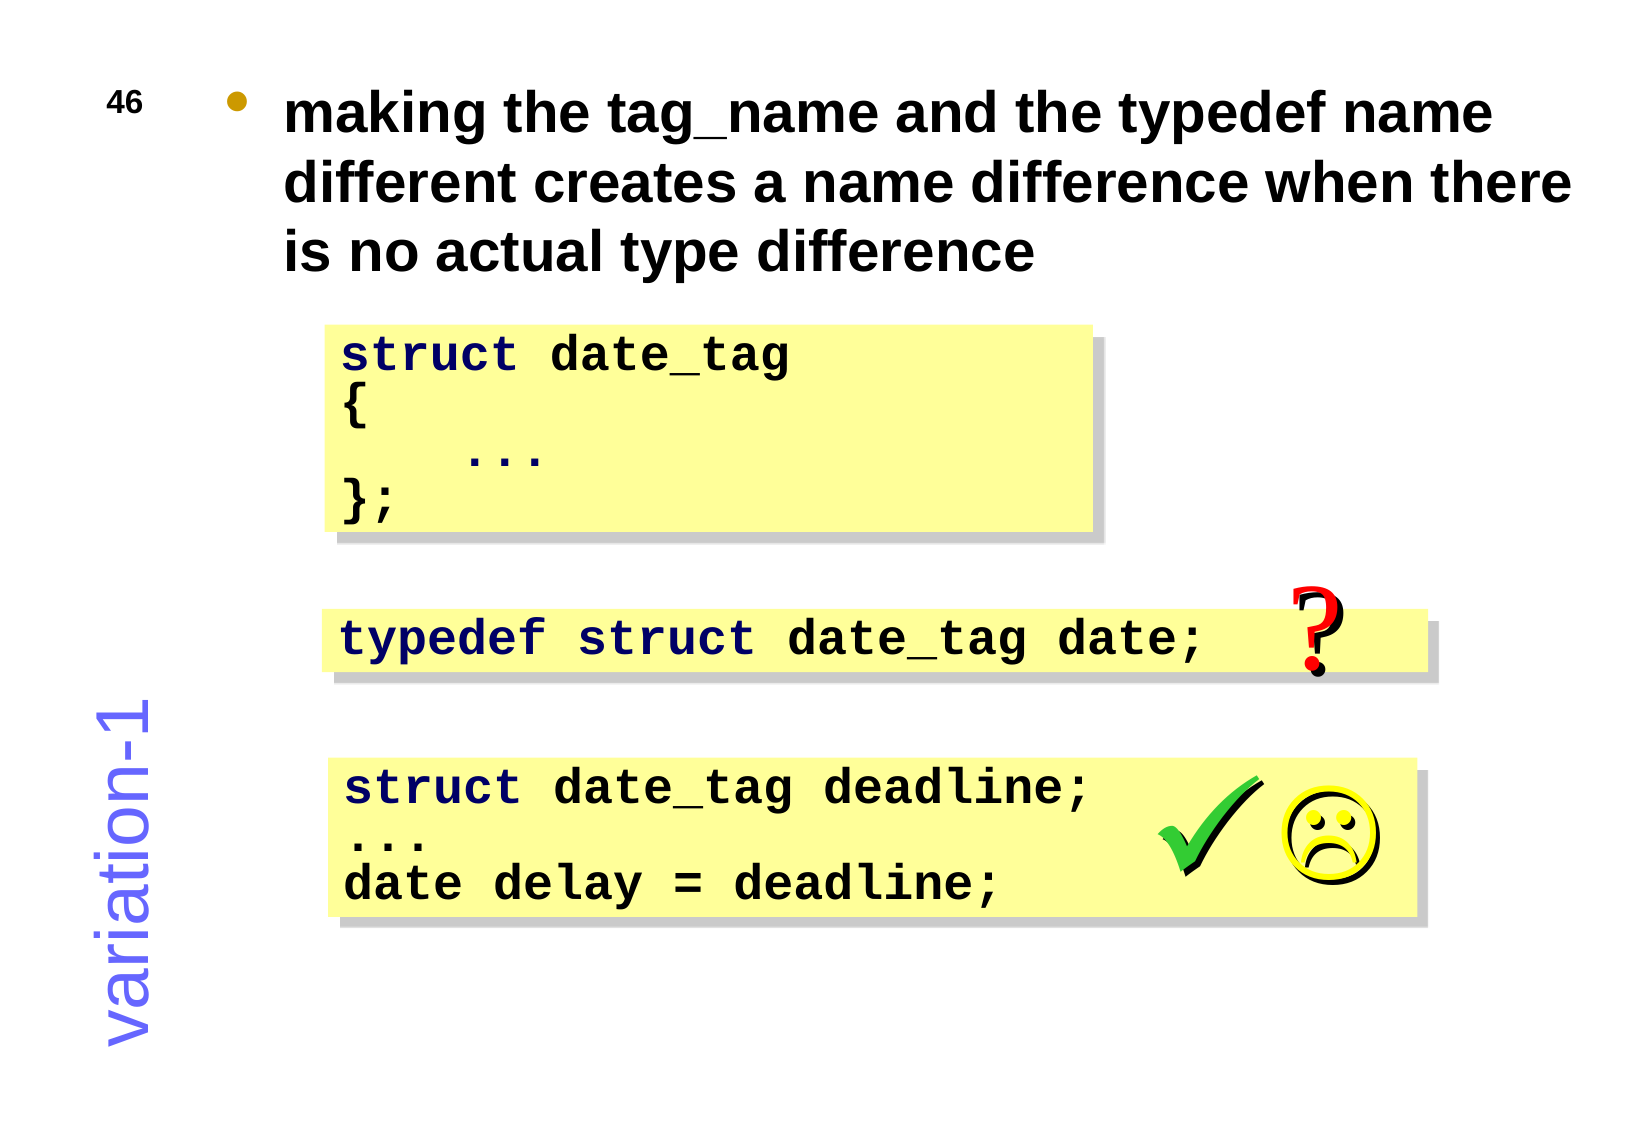

46
making the tag_name and the typedef name different creates a name difference when there is no actual type difference
struct date_tag
{
 ...
};
?
# variation-1
typedef struct date_tag date;


struct date_tag deadline;
...
date delay = deadline;